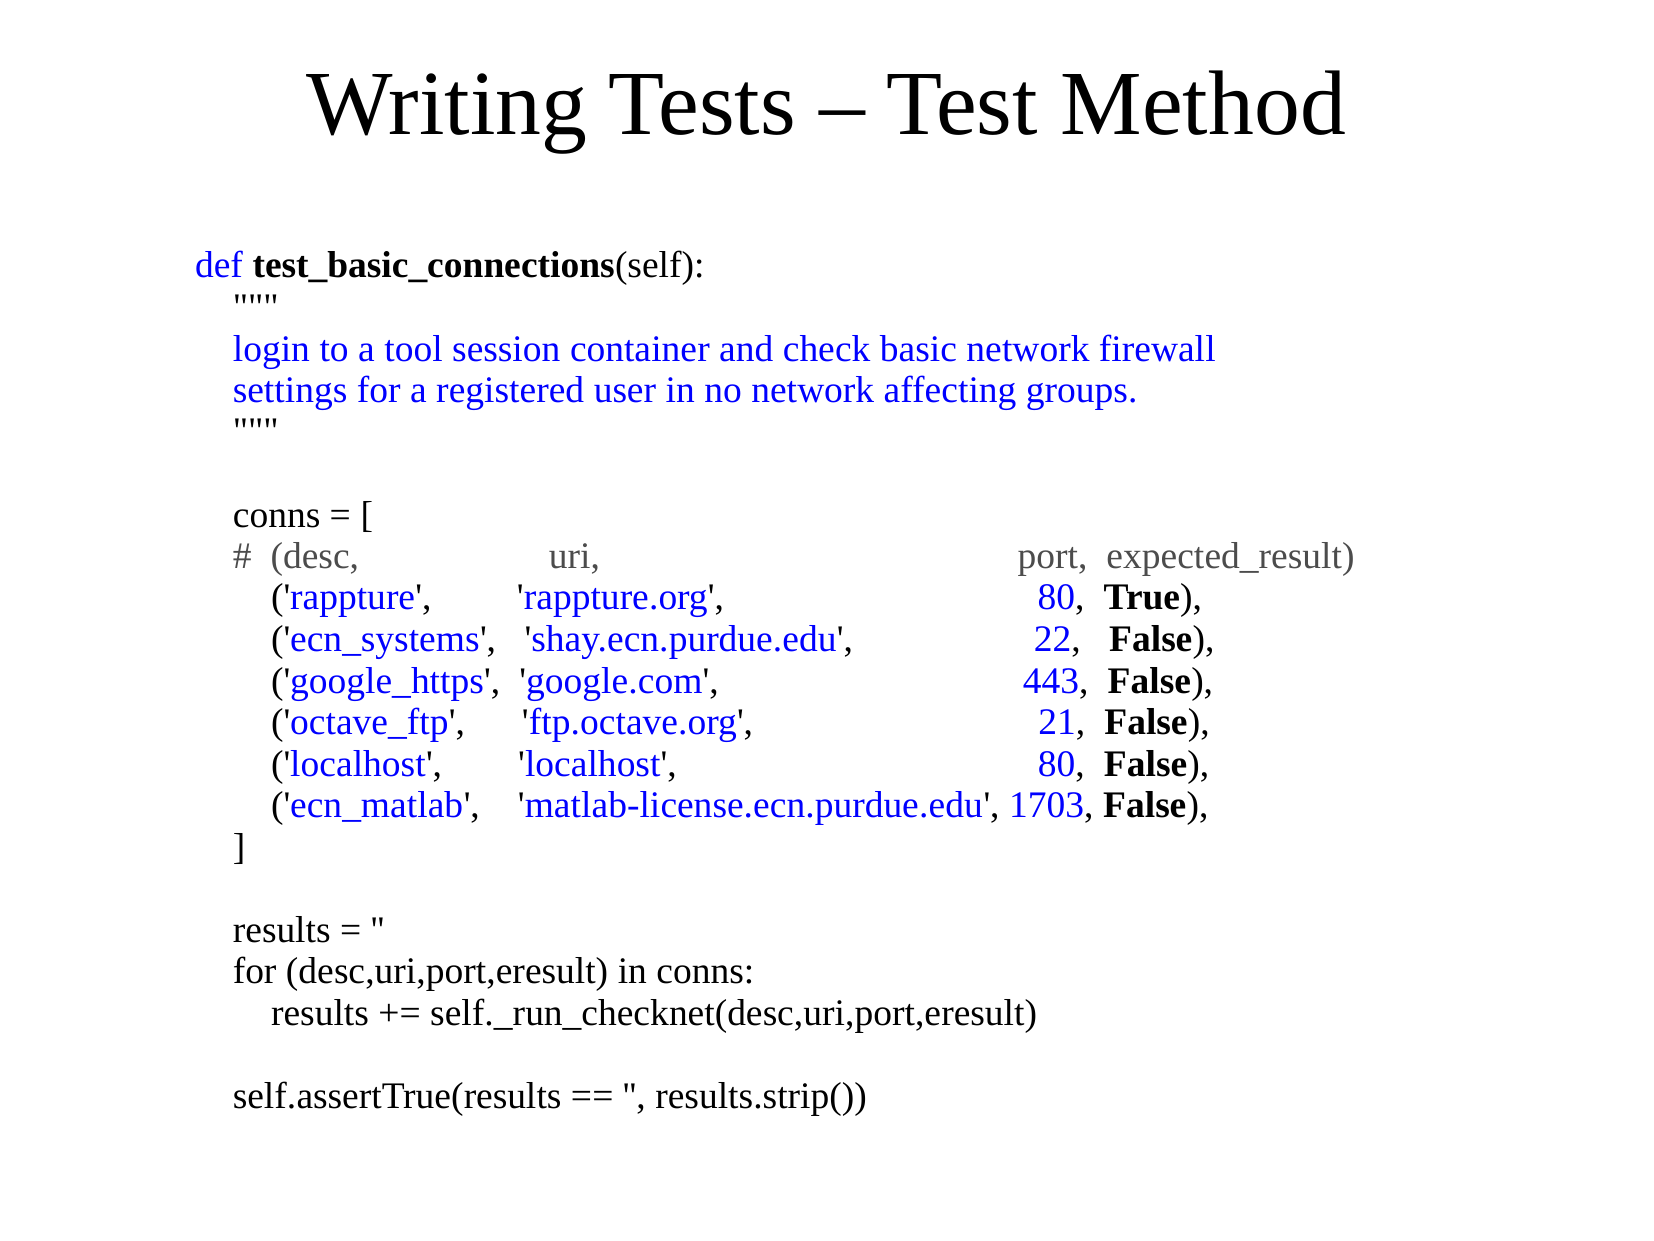

# Writing Tests – Test Method
 def test_basic_connections(self):
 """
 login to a tool session container and check basic network firewall
 settings for a registered user in no network affecting groups.
 """
 conns = [
 # (desc, uri, port, expected_result)
 ('rappture', 'rappture.org', 80, True),
 ('ecn_systems', 'shay.ecn.purdue.edu', 22, False),
 ('google_https', 'google.com', 443, False),
 ('octave_ftp', 'ftp.octave.org', 21, False),
 ('localhost', 'localhost', 80, False),
 ('ecn_matlab', 'matlab-license.ecn.purdue.edu', 1703, False),
 ]
 results = ''
 for (desc,uri,port,eresult) in conns:
 results += self._run_checknet(desc,uri,port,eresult)
 self.assertTrue(results == '', results.strip())